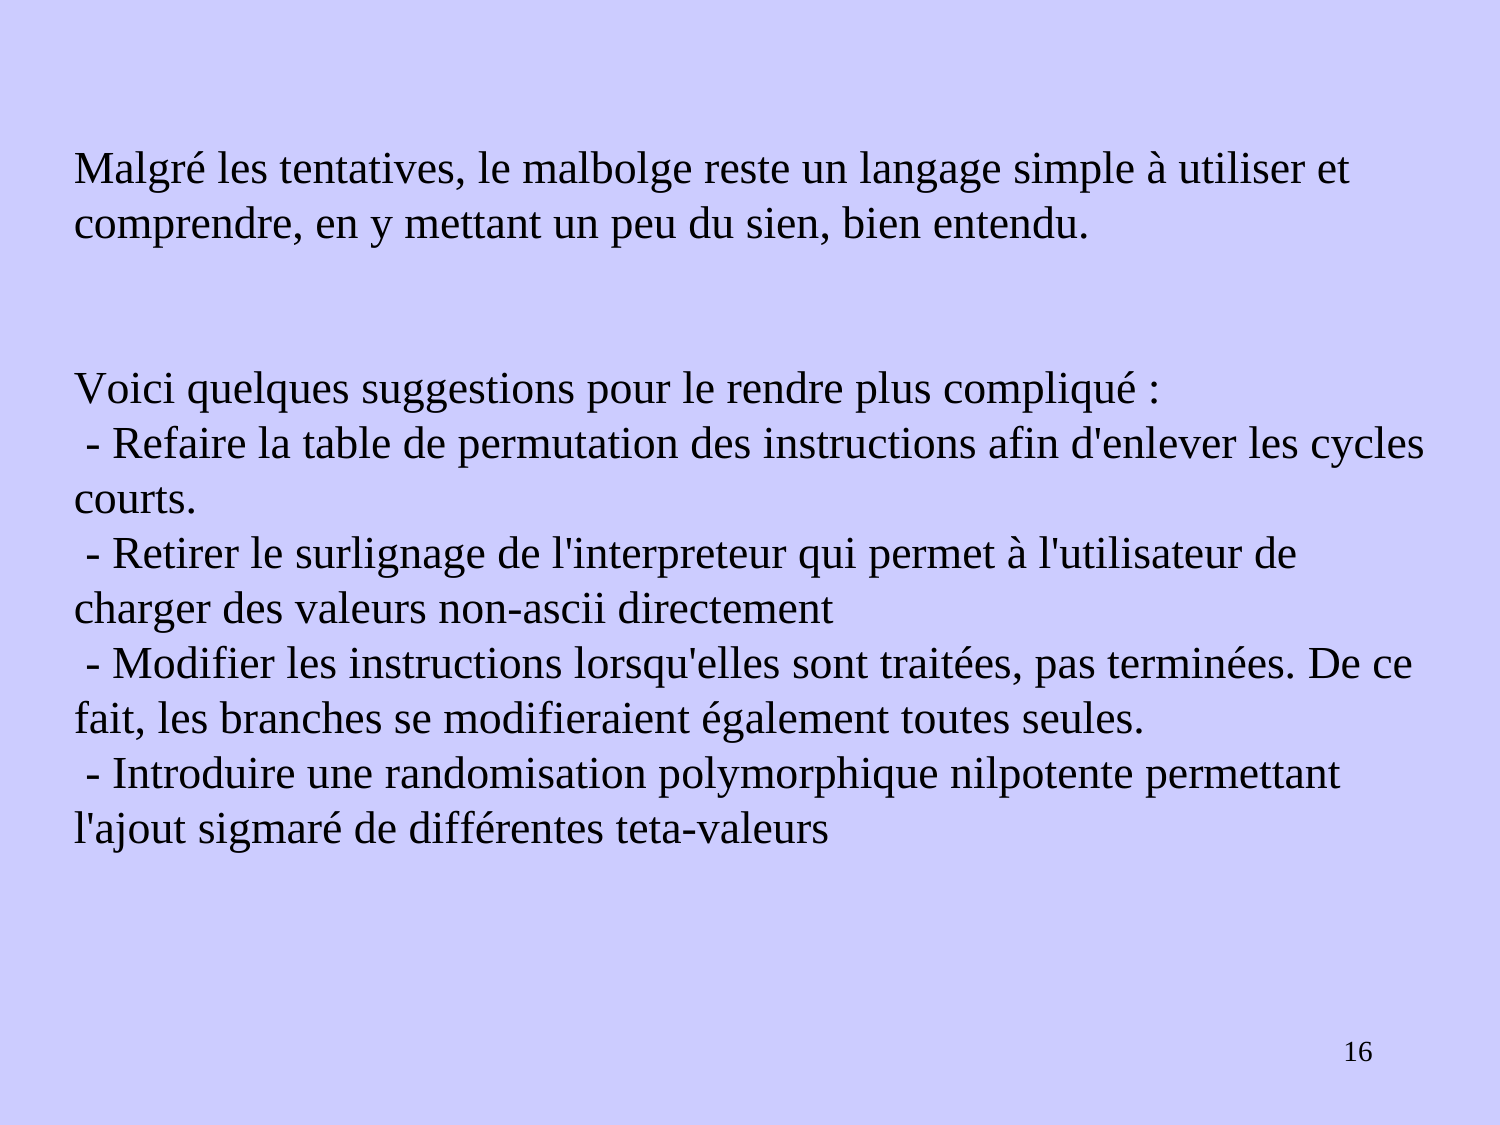

Malgré les tentatives, le malbolge reste un langage simple à utiliser et comprendre, en y mettant un peu du sien, bien entendu.
Voici quelques suggestions pour le rendre plus compliqué :
 - Refaire la table de permutation des instructions afin d'enlever les cycles courts.
 - Retirer le surlignage de l'interpreteur qui permet à l'utilisateur de charger des valeurs non-ascii directement
 - Modifier les instructions lorsqu'elles sont traitées, pas terminées. De ce fait, les branches se modifieraient également toutes seules.
 - Introduire une randomisation polymorphique nilpotente permettant l'ajout sigmaré de différentes teta-valeurs